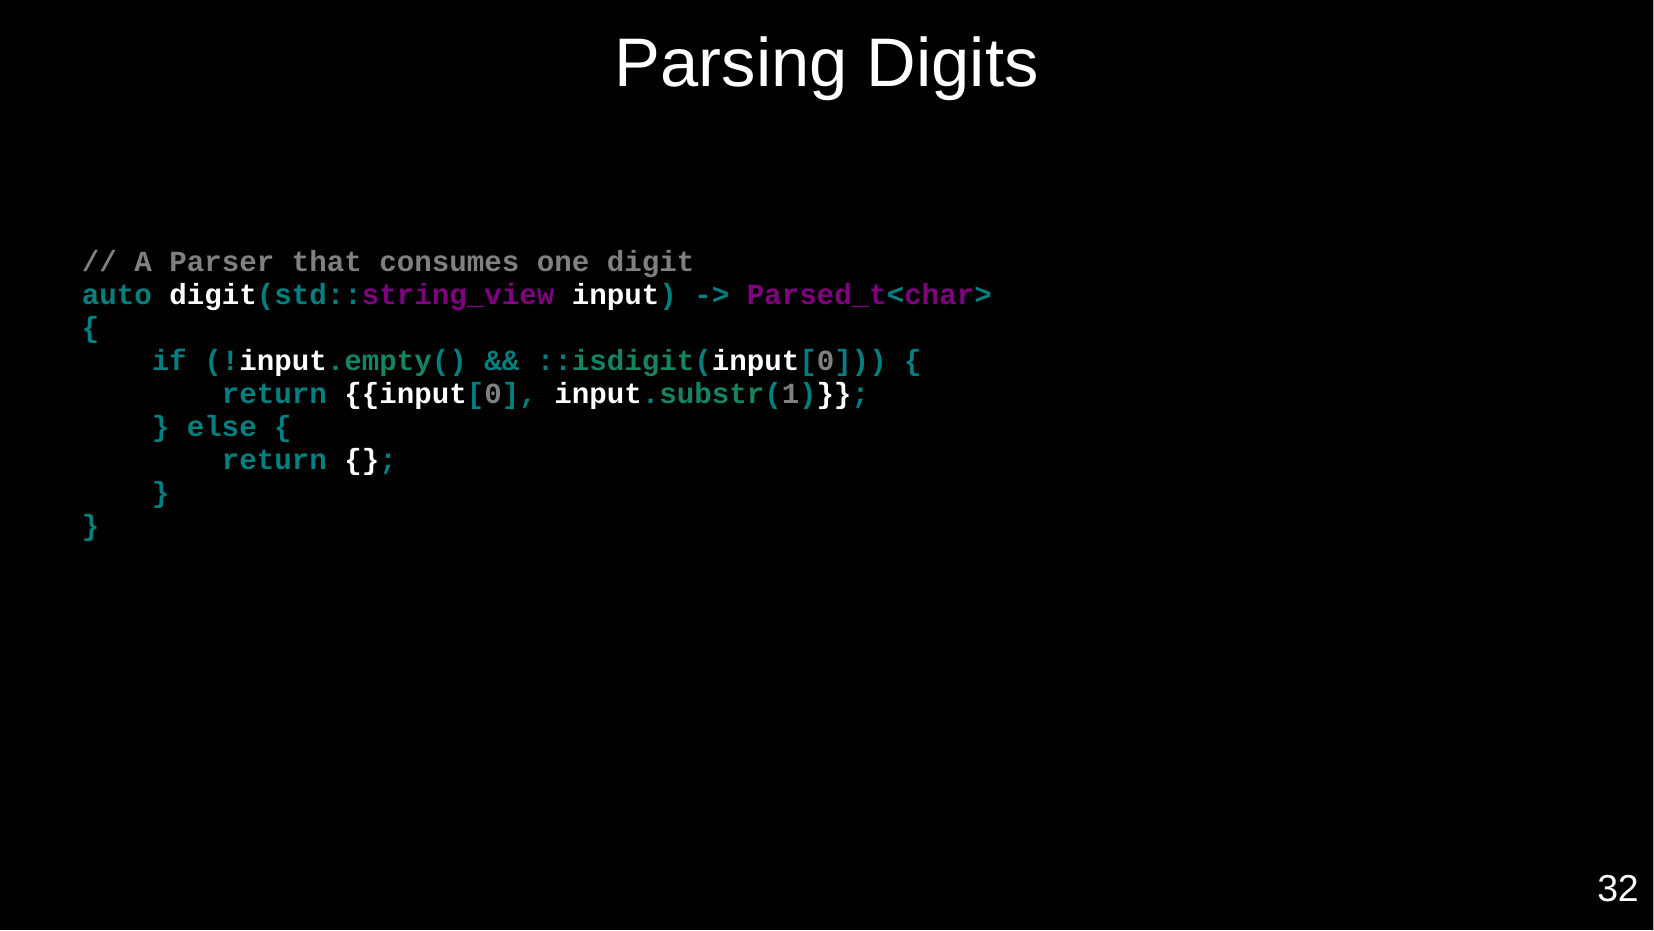

# Parsing Digits
// A Parser that consumes one digit
auto digit(std::string_view input) -> Parsed_t<char>
{
 if (!input.empty() && ::isdigit(input[0])) {
 return {{input[0], input.substr(1)}};
 } else {
 return {};
 }
}